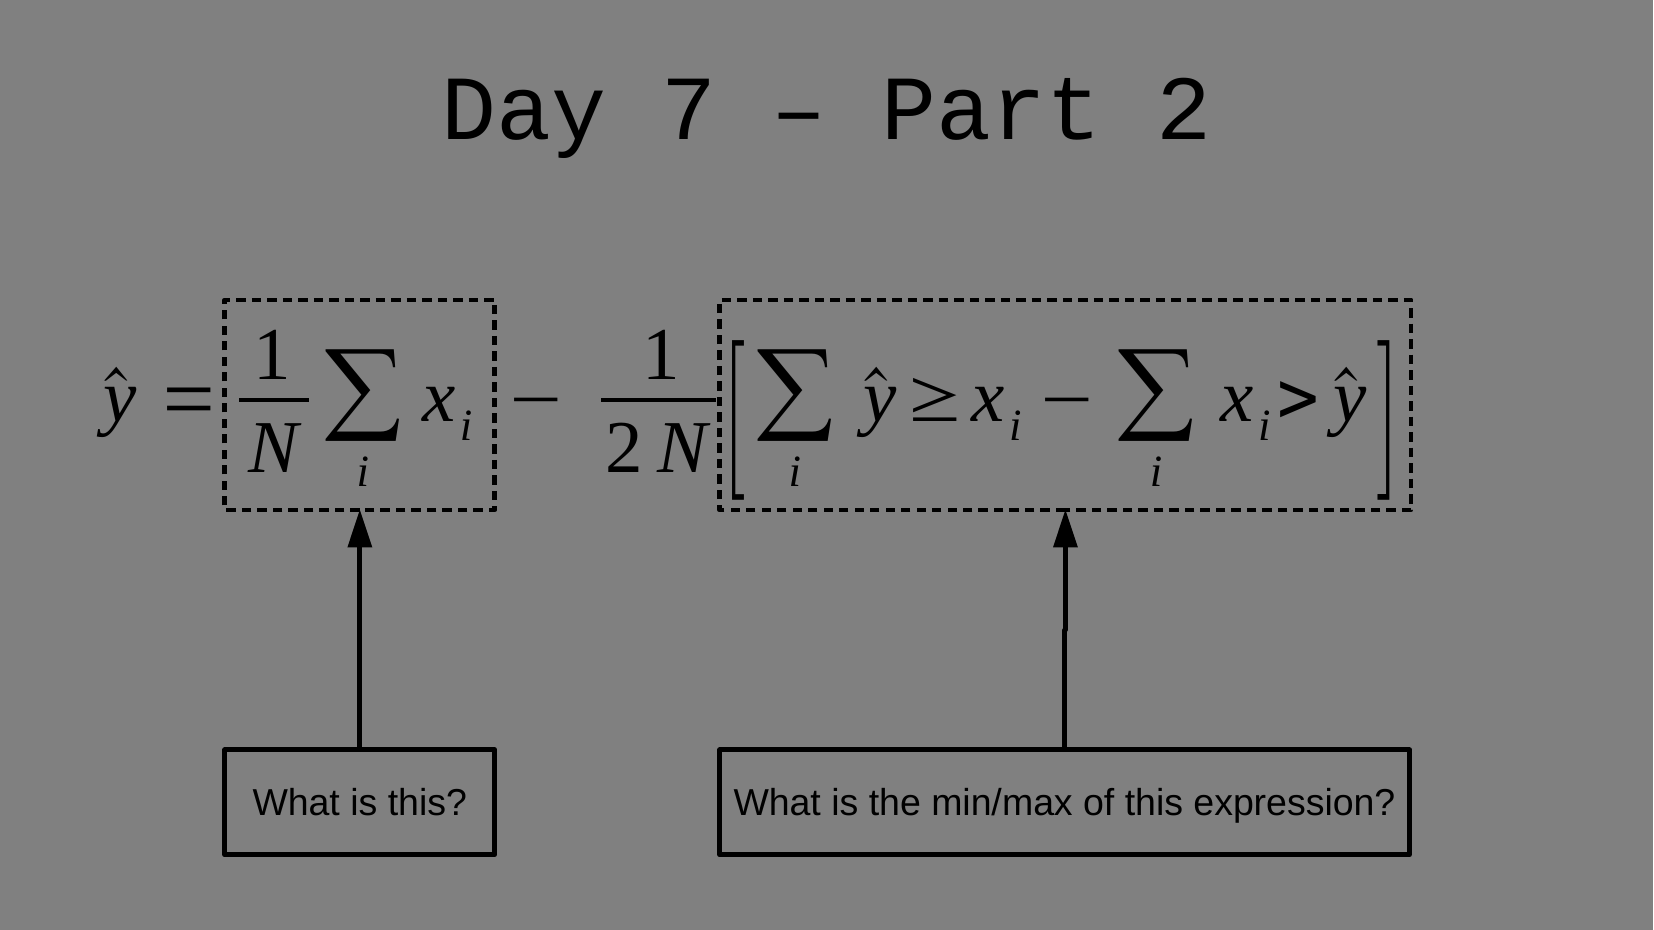

# Day 7 – Part 2
What is this?
What is the min/max of this expression?